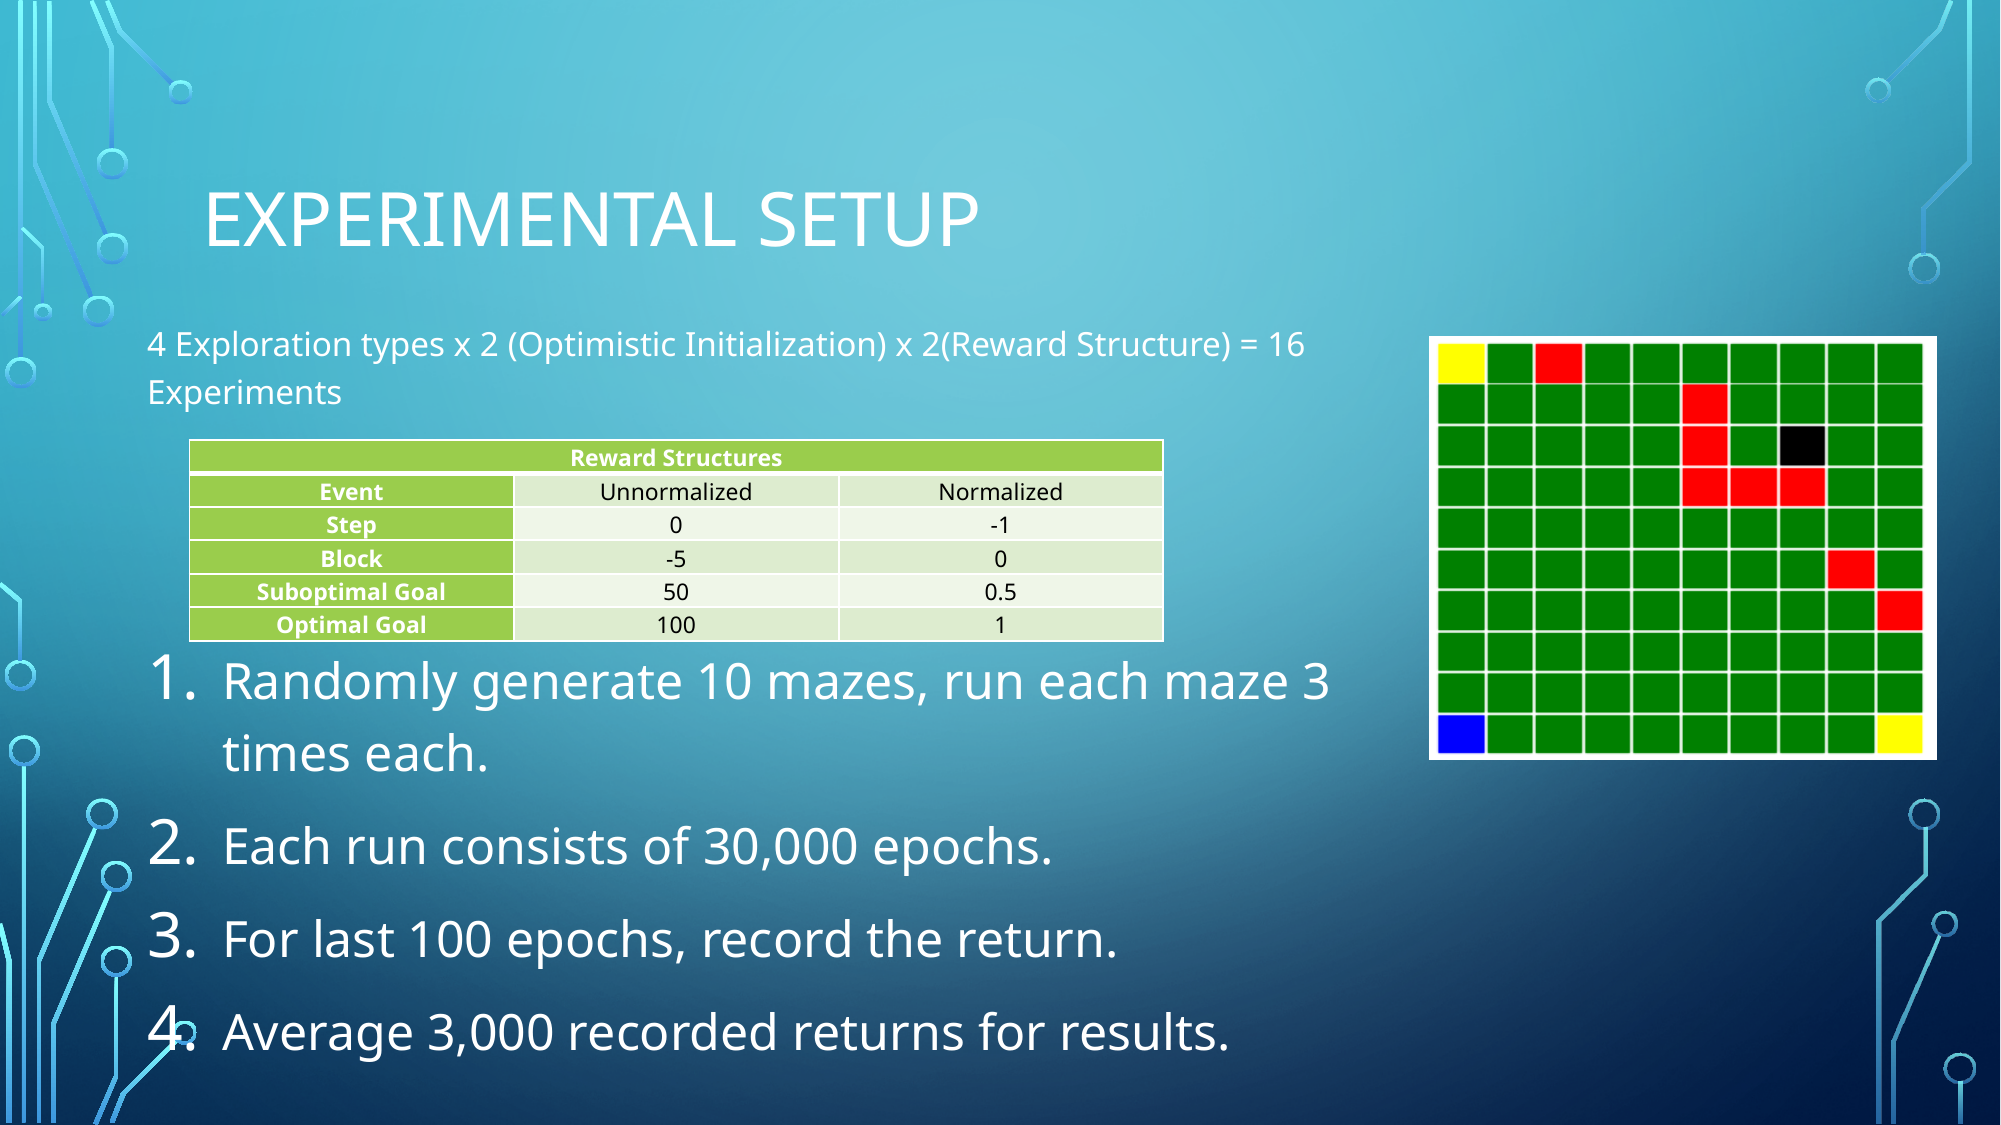

# Experimental Setup
4 Exploration types x 2 (Optimistic Initialization) x 2(Reward Structure) = 16 Experiments
Randomly generate 10 mazes, run each maze 3 times each.
Each run consists of 30,000 epochs.
For last 100 epochs, record the return.
Average 3,000 recorded returns for results.
| Reward Structures | | |
| --- | --- | --- |
| Event | Unnormalized | Normalized |
| Step | 0 | -1 |
| Block | -5 | 0 |
| Suboptimal Goal | 50 | 0.5 |
| Optimal Goal | 100 | 1 |